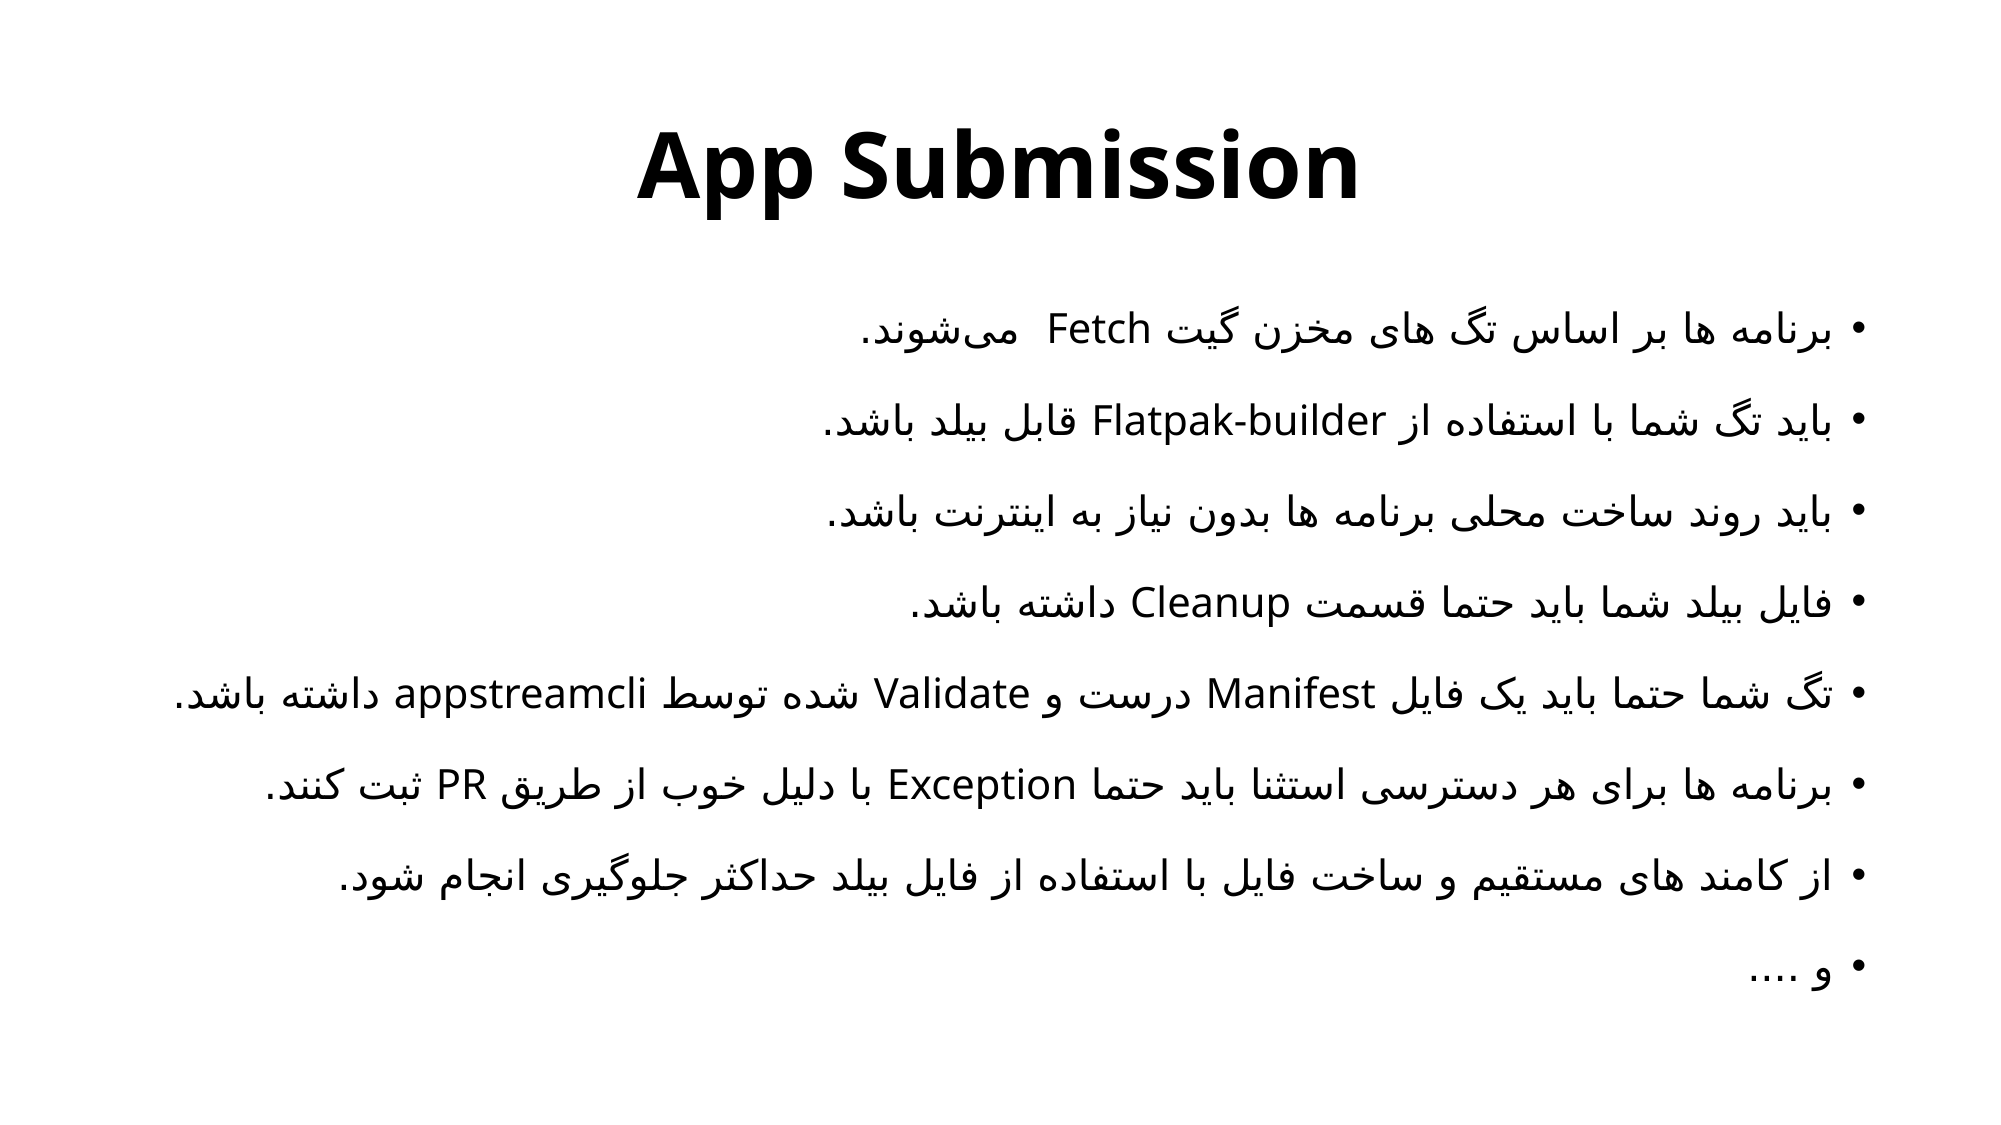

# App Submission
برنامه ها بر اساس تگ های مخزن گیت Fetch می‌شوند.
باید تگ شما با استفاده از Flatpak-builder قابل بیلد باشد.
باید روند ساخت محلی برنامه ها بدون نیاز به اینترنت باشد.
فایل بیلد شما باید حتما قسمت Cleanup داشته باشد.
تگ شما حتما باید یک فایل Manifest درست و Validate شده توسط appstreamcli داشته باشد.
برنامه ها برای هر دسترسی استثنا باید حتما Exception با دلیل خوب از طریق PR ثبت کنند.
از کامند های مستقیم و ساخت فایل با استفاده از فایل بیلد حداکثر جلوگیری انجام شود.
و ....